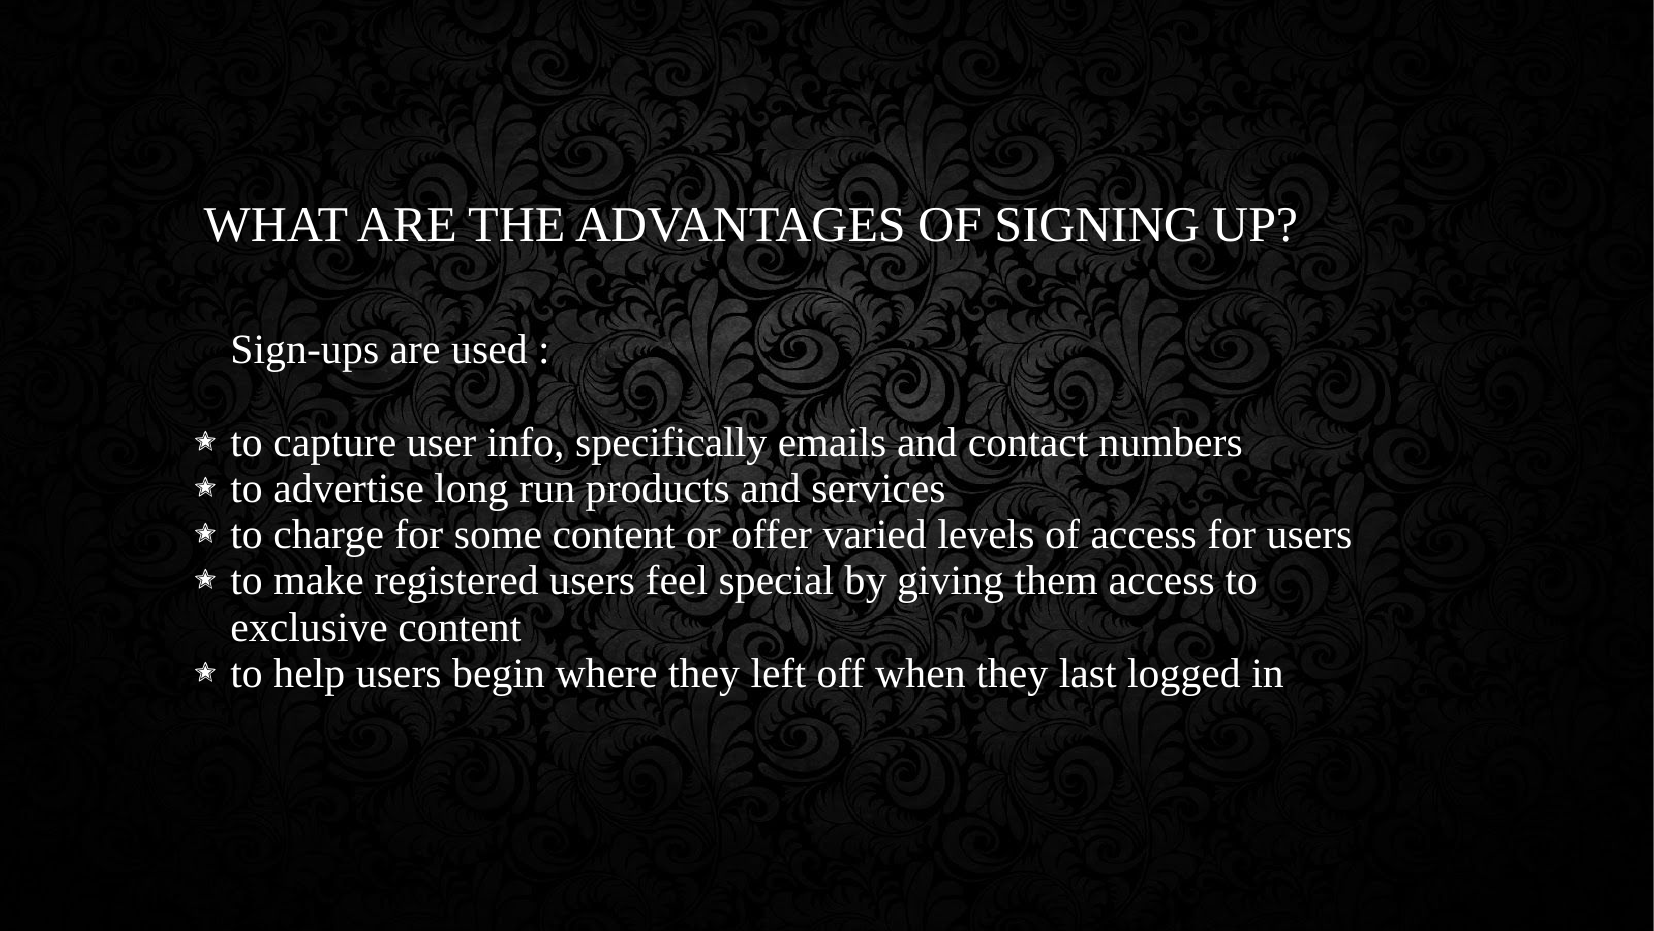

WHAT ARE THE ADVANTAGES OF SIGNING UP?
Sign-ups are used :
to capture user info, specifically emails and contact numbers
to advertise long run products and services
to charge for some content or offer varied levels of access for users
to make registered users feel special by giving them access to exclusive content
to help users begin where they left off when they last logged in